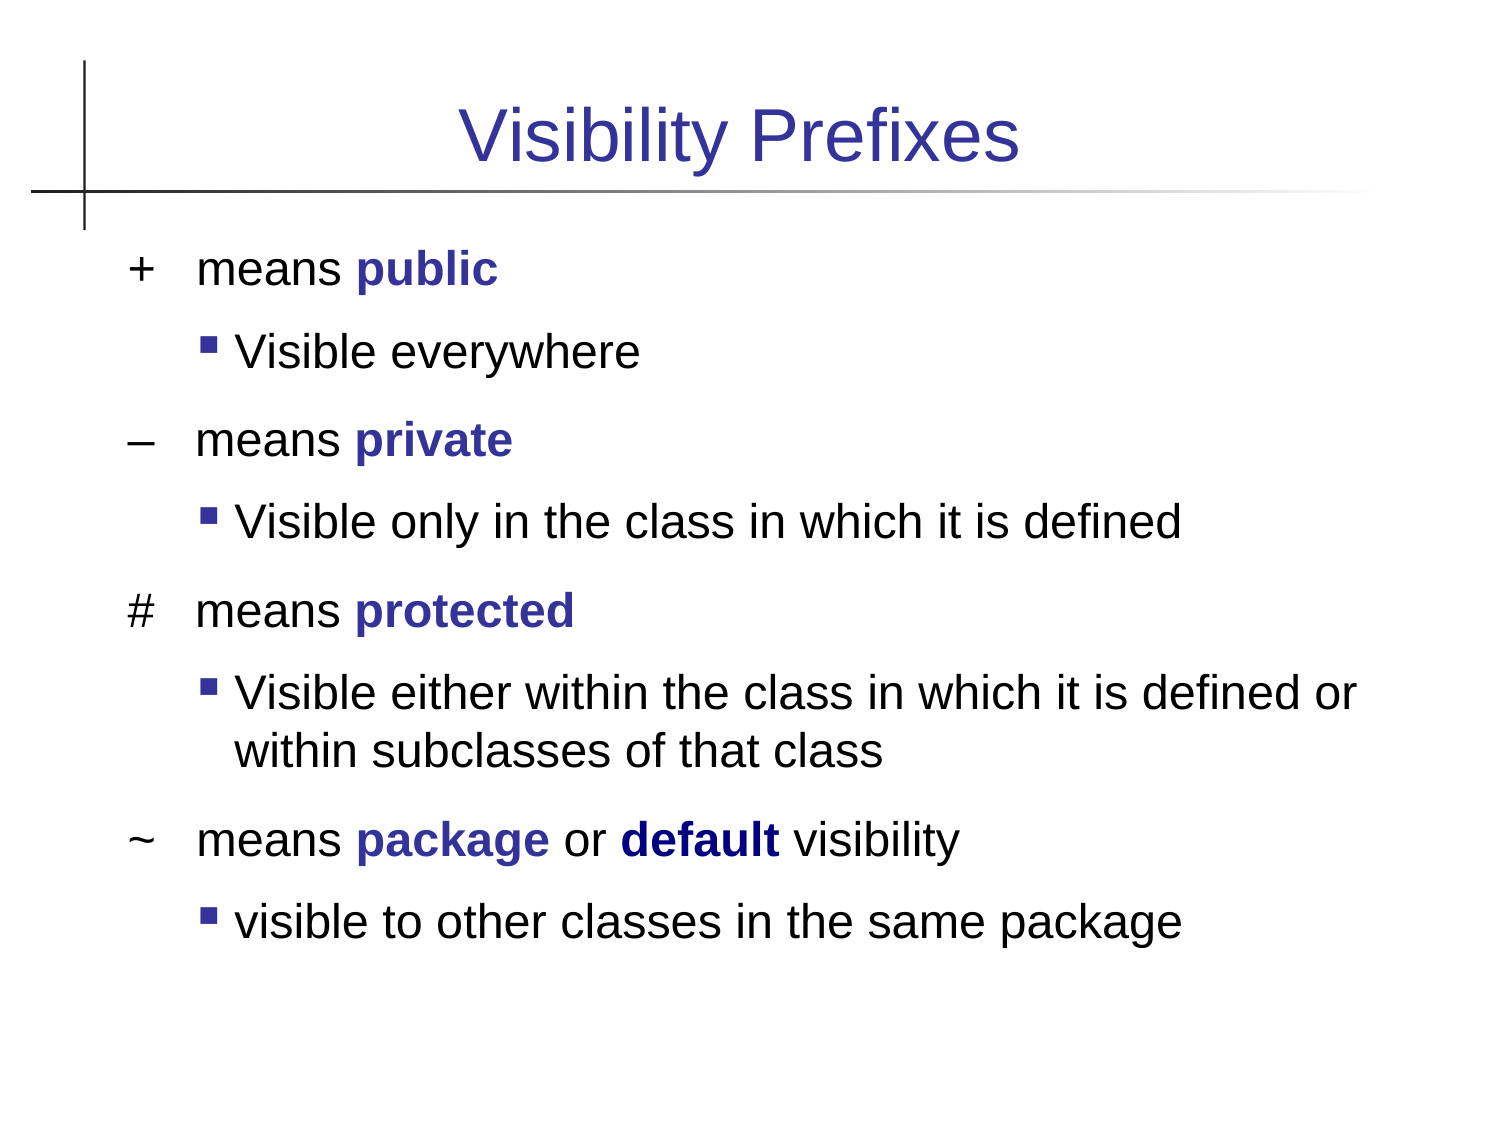

# Visibility Prefixes
+ means public
Visible everywhere
– means private
Visible only in the class in which it is defined
# means protected
Visible either within the class in which it is defined or within subclasses of that class
~ means package or default visibility
visible to other classes in the same package